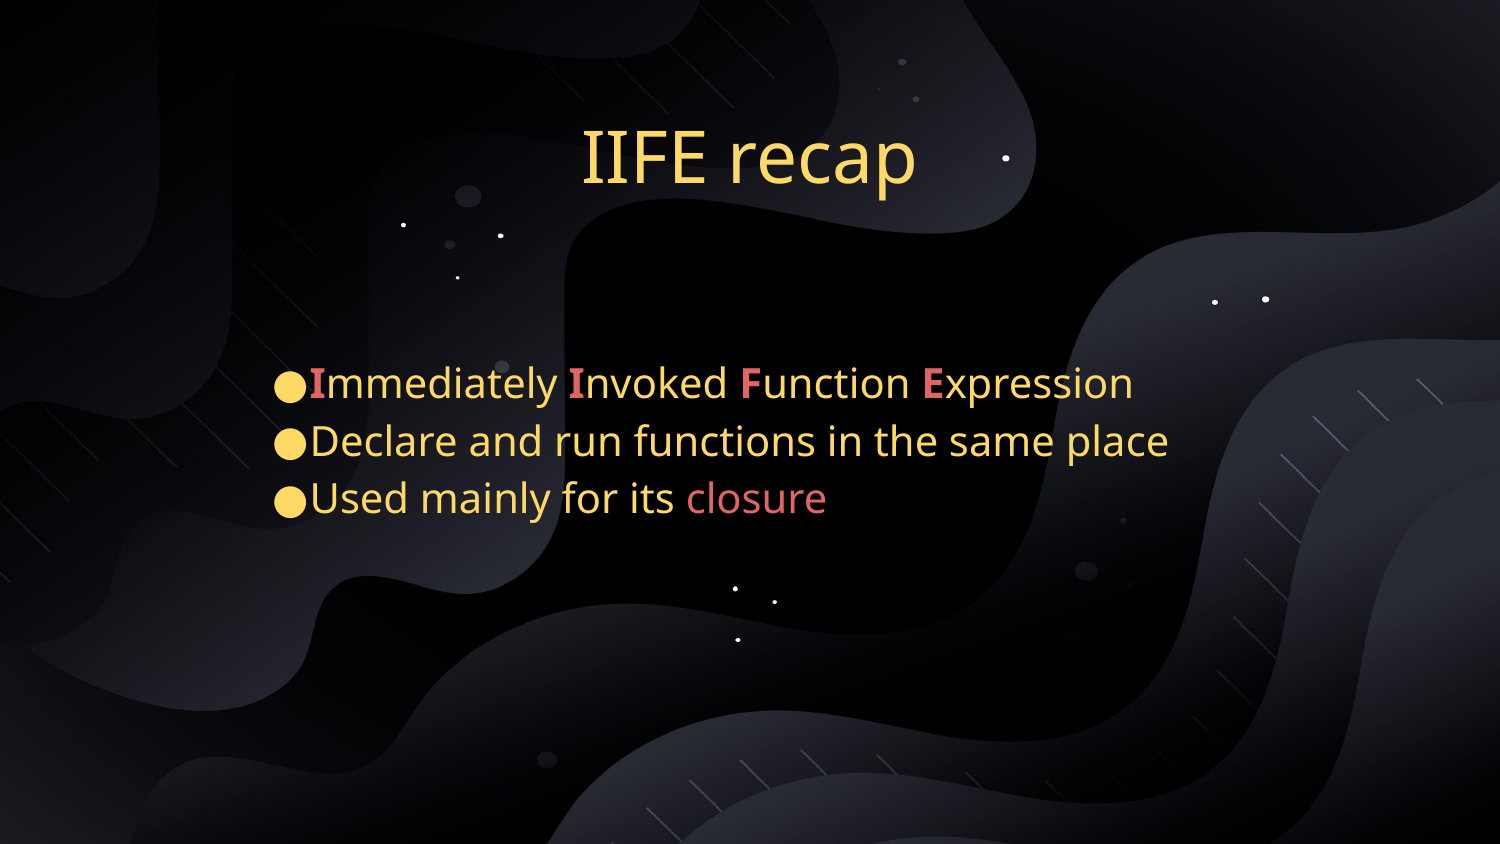

# IIFE recap
Immediately Invoked Function Expression
Declare and run functions in the same place
Used mainly for its closure